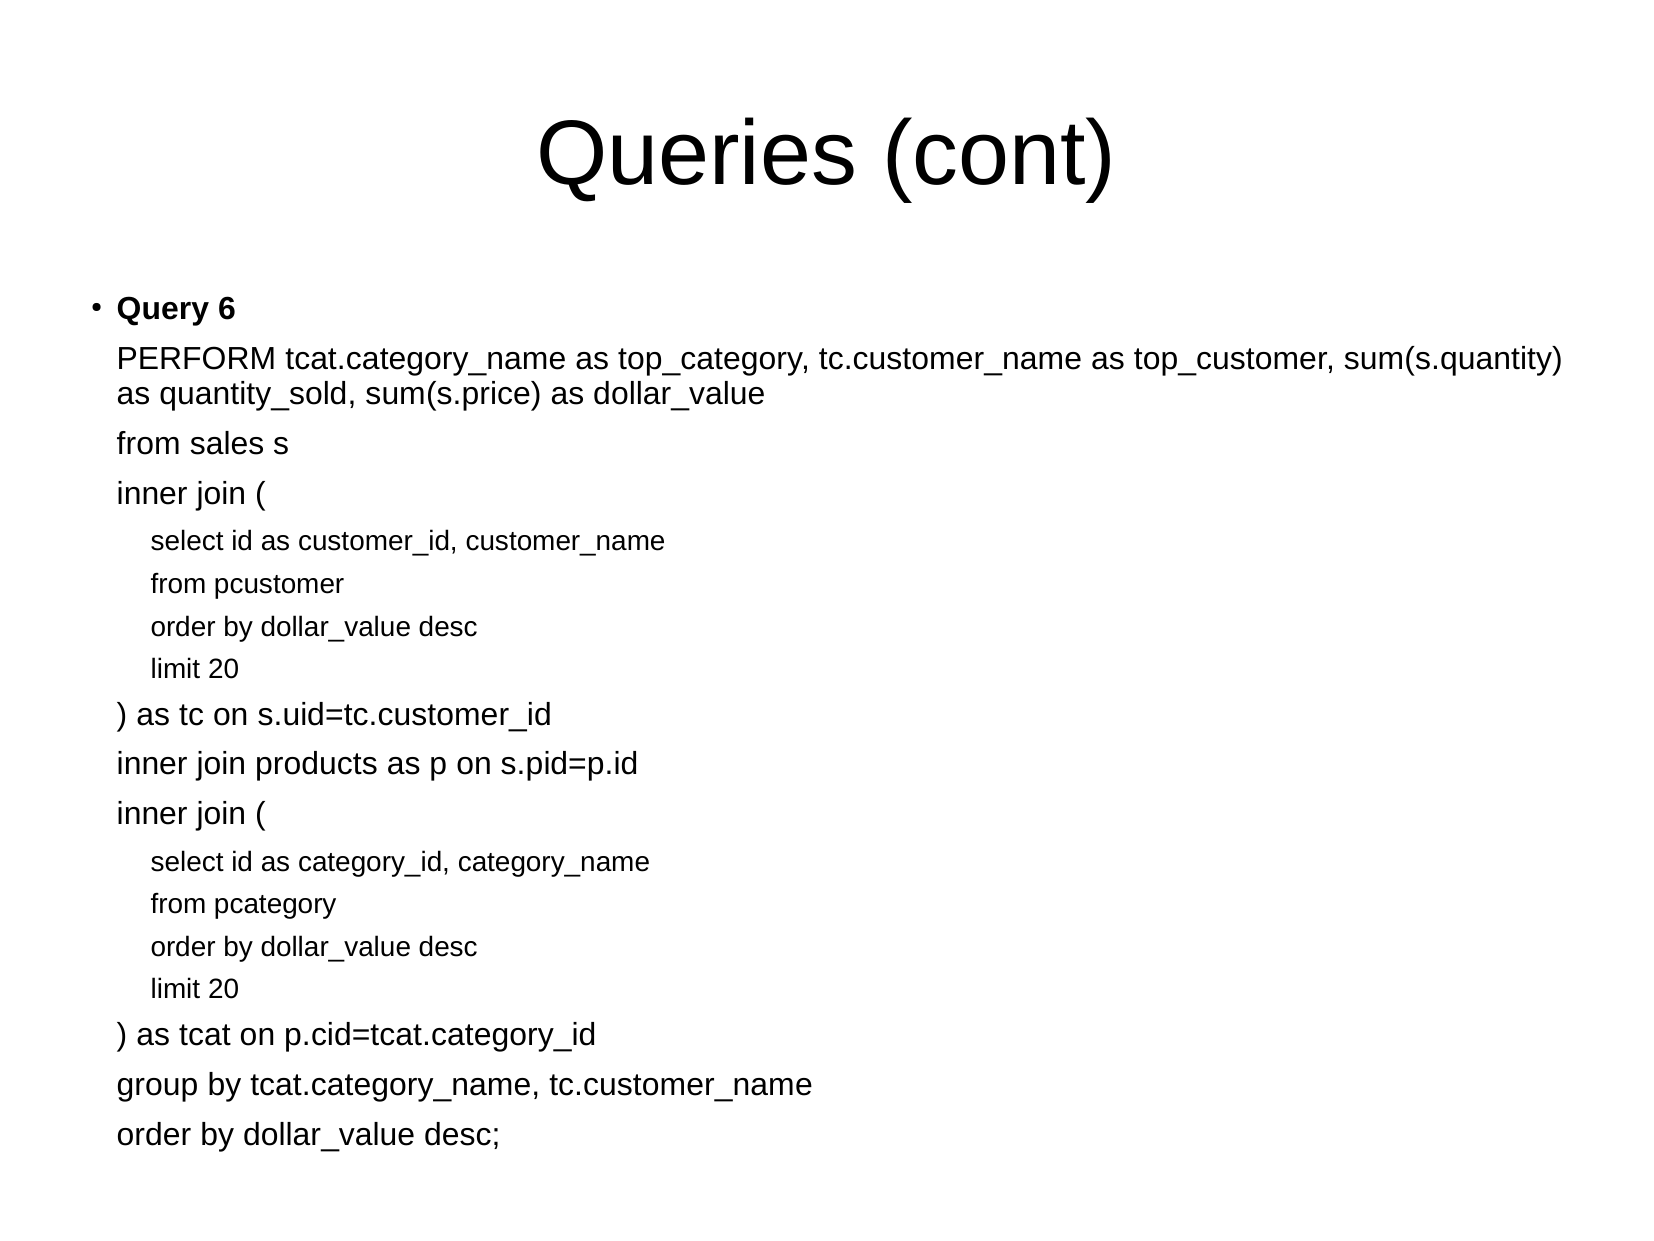

# Queries (cont)
Query 6
PERFORM tcat.category_name as top_category, tc.customer_name as top_customer, sum(s.quantity) as quantity_sold, sum(s.price) as dollar_value
from sales s
inner join (
select id as customer_id, customer_name
from pcustomer
order by dollar_value desc
limit 20
) as tc on s.uid=tc.customer_id
inner join products as p on s.pid=p.id
inner join (
select id as category_id, category_name
from pcategory
order by dollar_value desc
limit 20
) as tcat on p.cid=tcat.category_id
group by tcat.category_name, tc.customer_name
order by dollar_value desc;